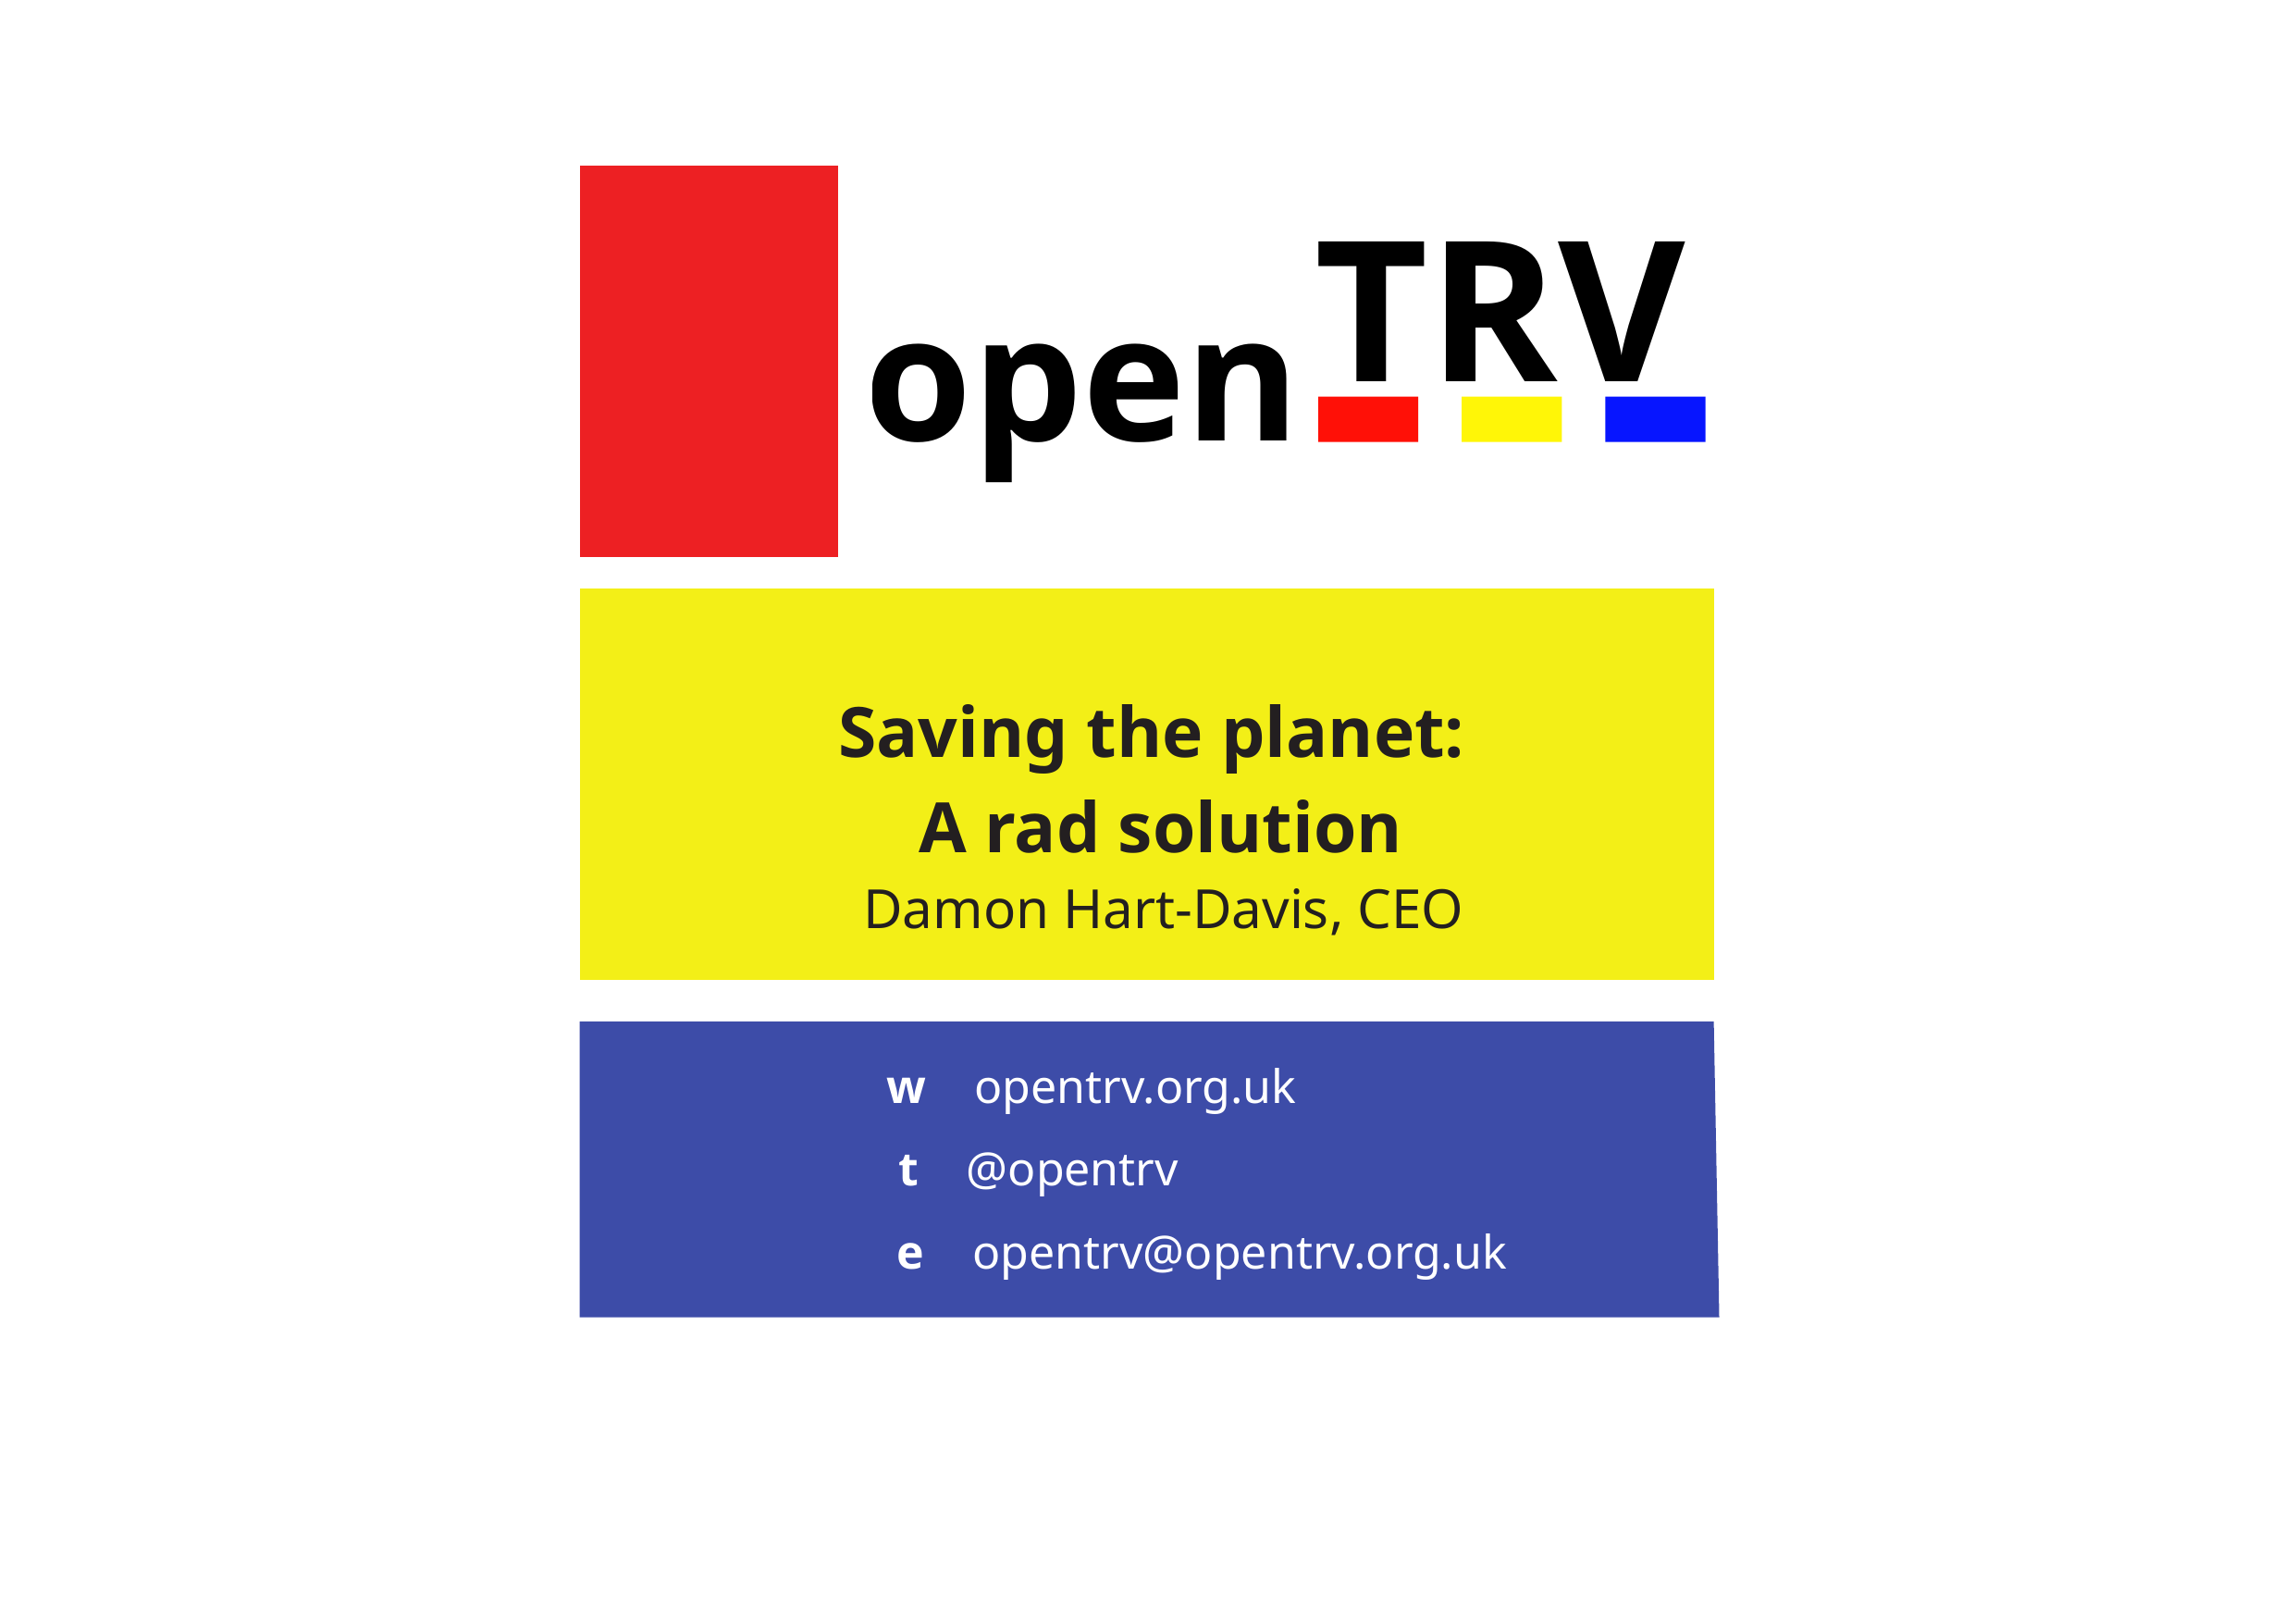

Saving the planet:
A rad solution
Damon Hart-Davis, CEO
w opentrv.org.uk
t @opentrv
e opentrv@opentrv.org.uk